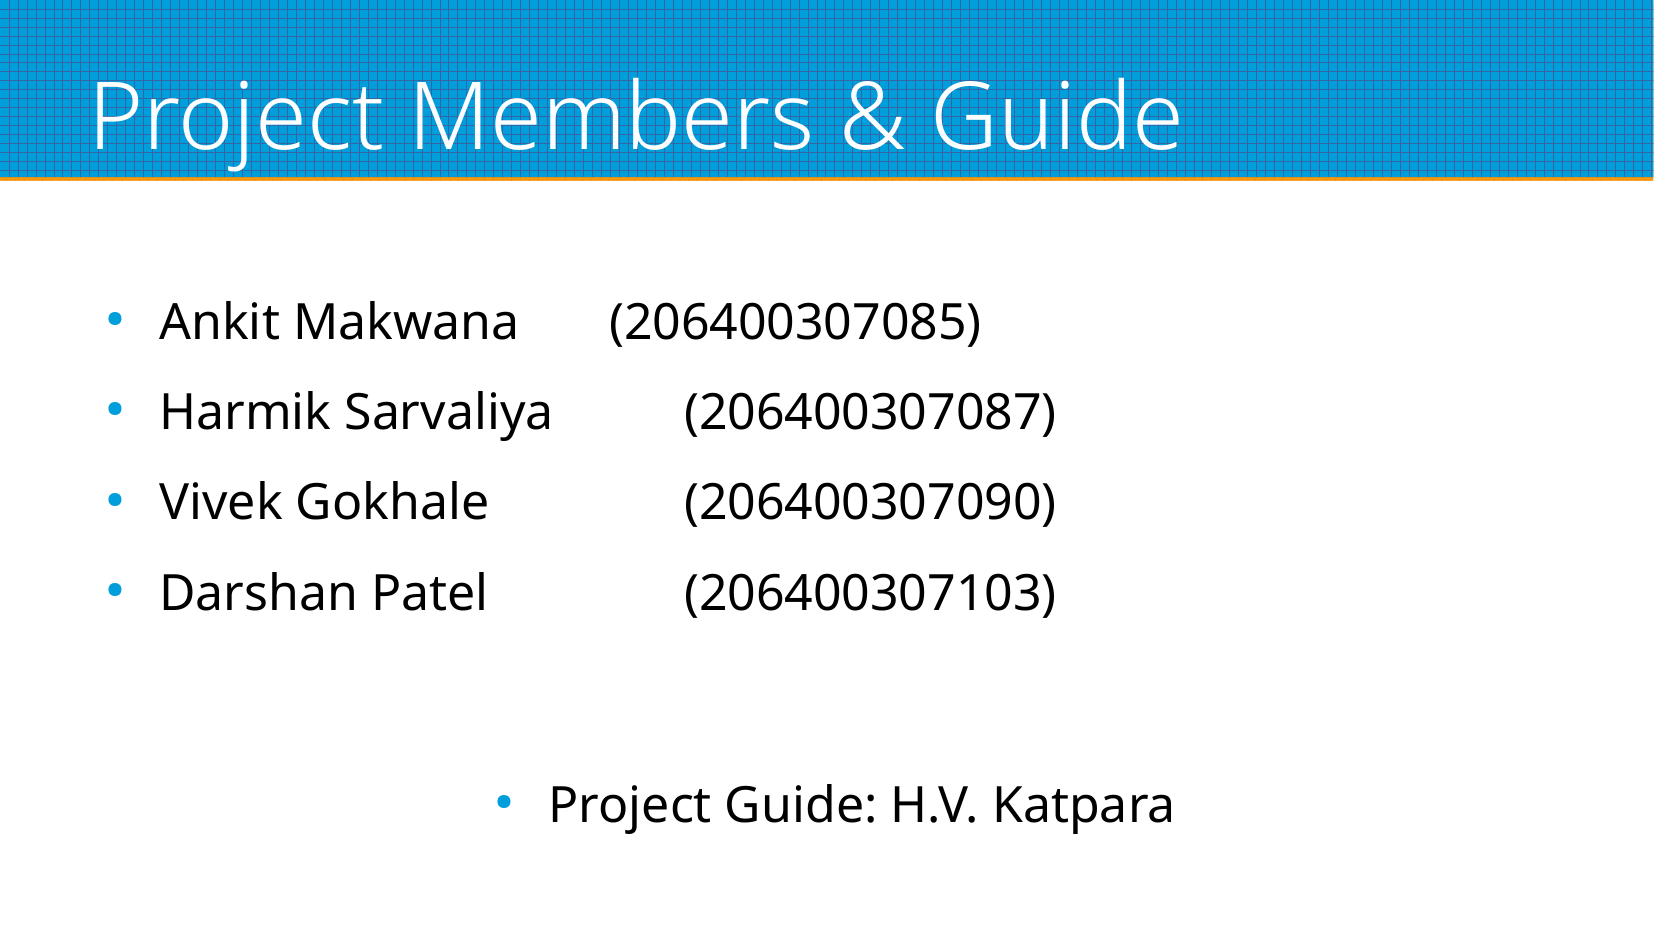

# Project Members & Guide
Ankit Makwana		(206400307085)
Harmik Sarvaliya		(206400307087)
Vivek Gokhale			(206400307090)
Darshan Patel			(206400307103)
Project Guide: H.V. Katpara